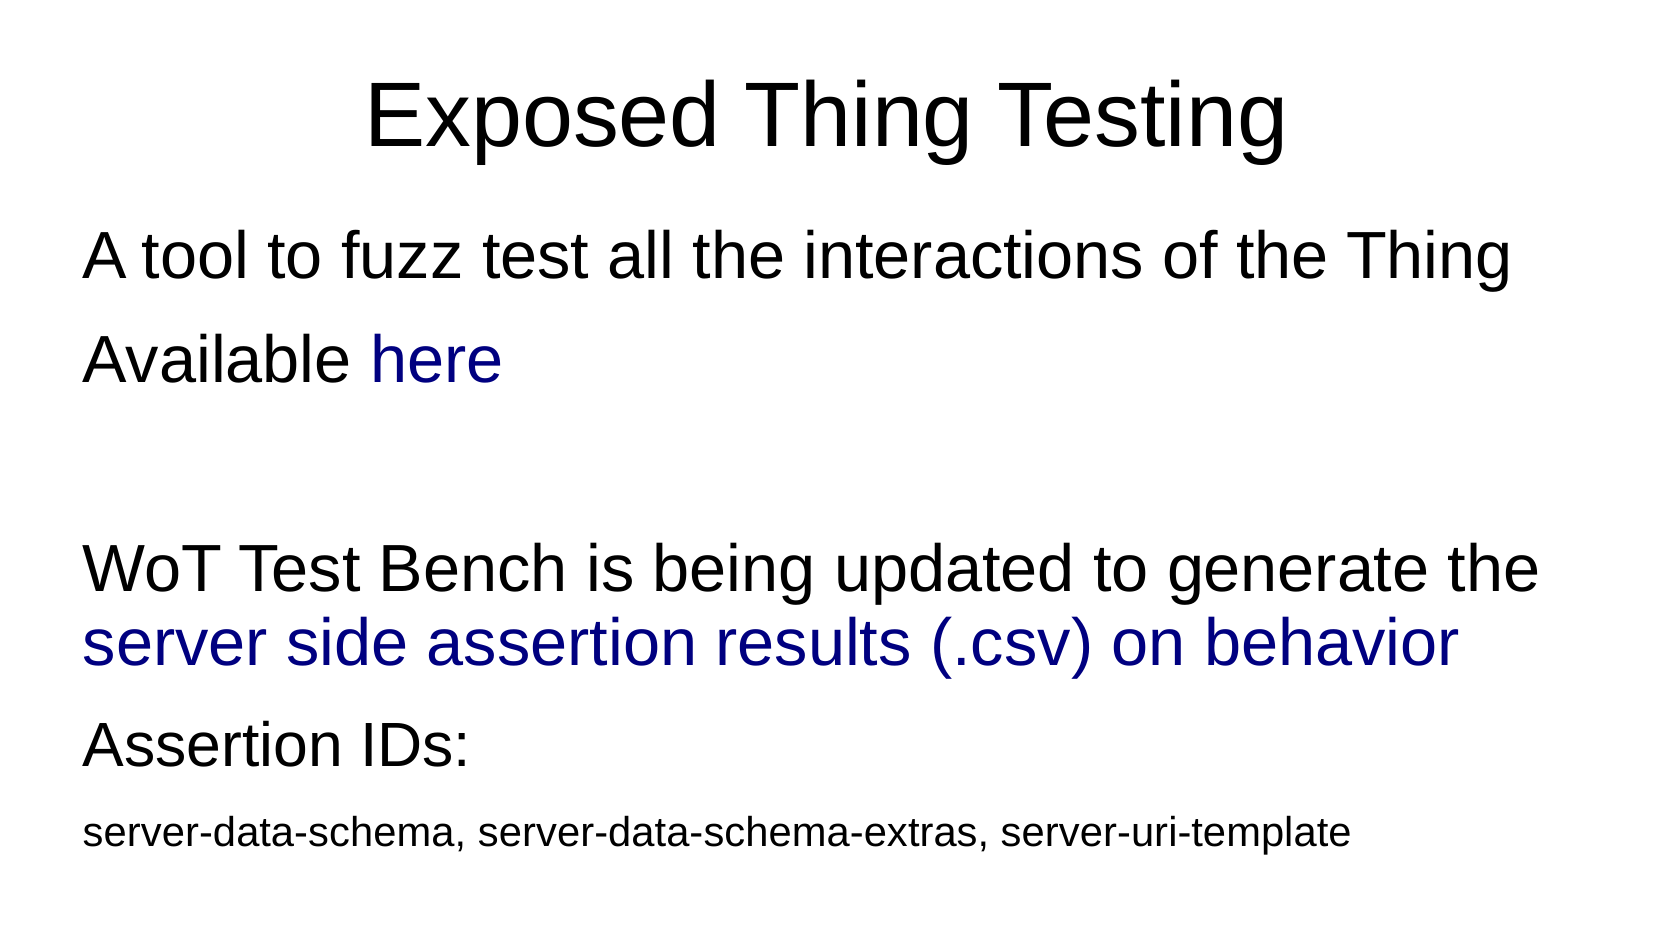

# Exposed Thing Testing
A tool to fuzz test all the interactions of the Thing
Available here
WoT Test Bench is being updated to generate the server side assertion results (.csv) on behavior
Assertion IDs:
server-data-schema, server-data-schema-extras, server-uri-template